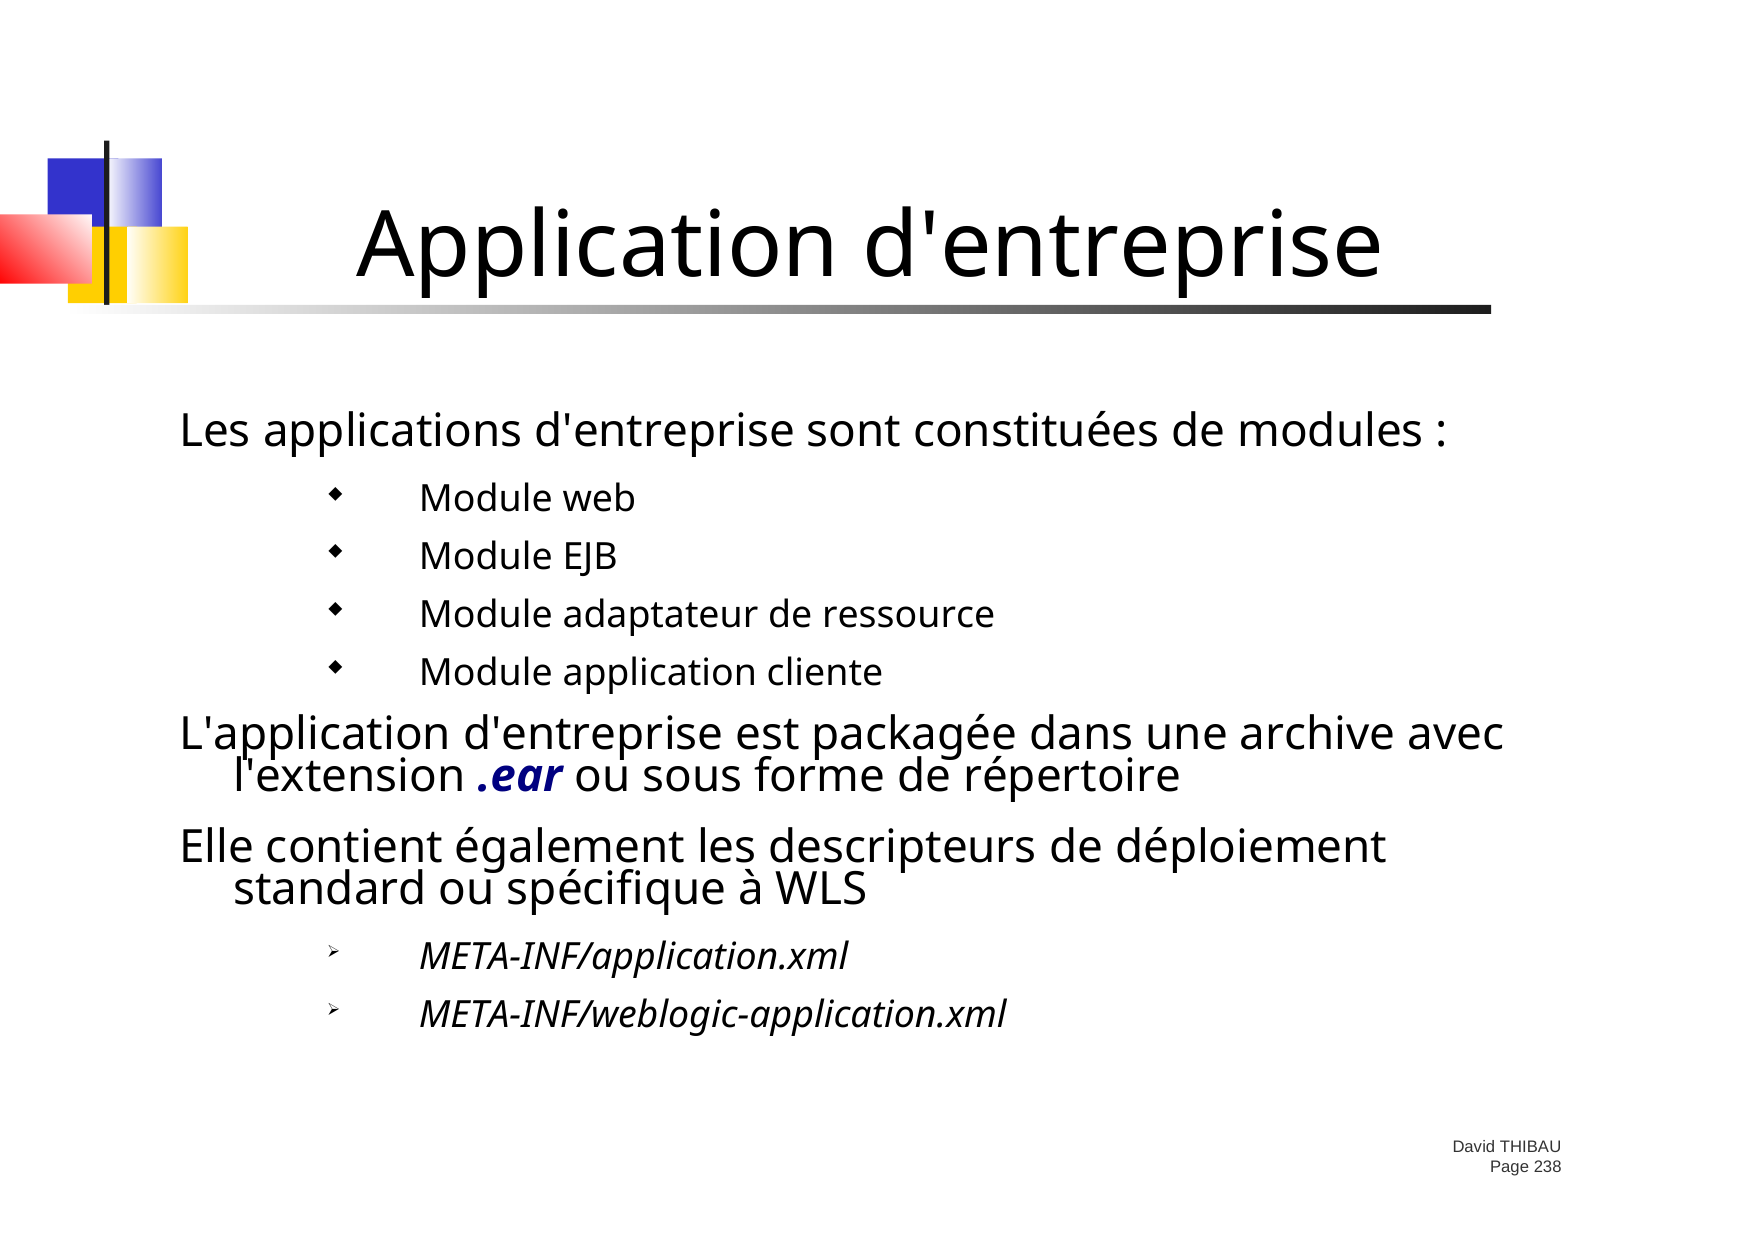

# Application d'entreprise
Les applications d'entreprise sont constituées de modules :
Module web
Module EJB
Module adaptateur de ressource
Module application cliente
L'application d'entreprise est packagée dans une archive avec l'extension .ear ou sous forme de répertoire
Elle contient également les descripteurs de déploiement standard ou spécifique à WLS
META-INF/application.xml
META-INF/weblogic-application.xml